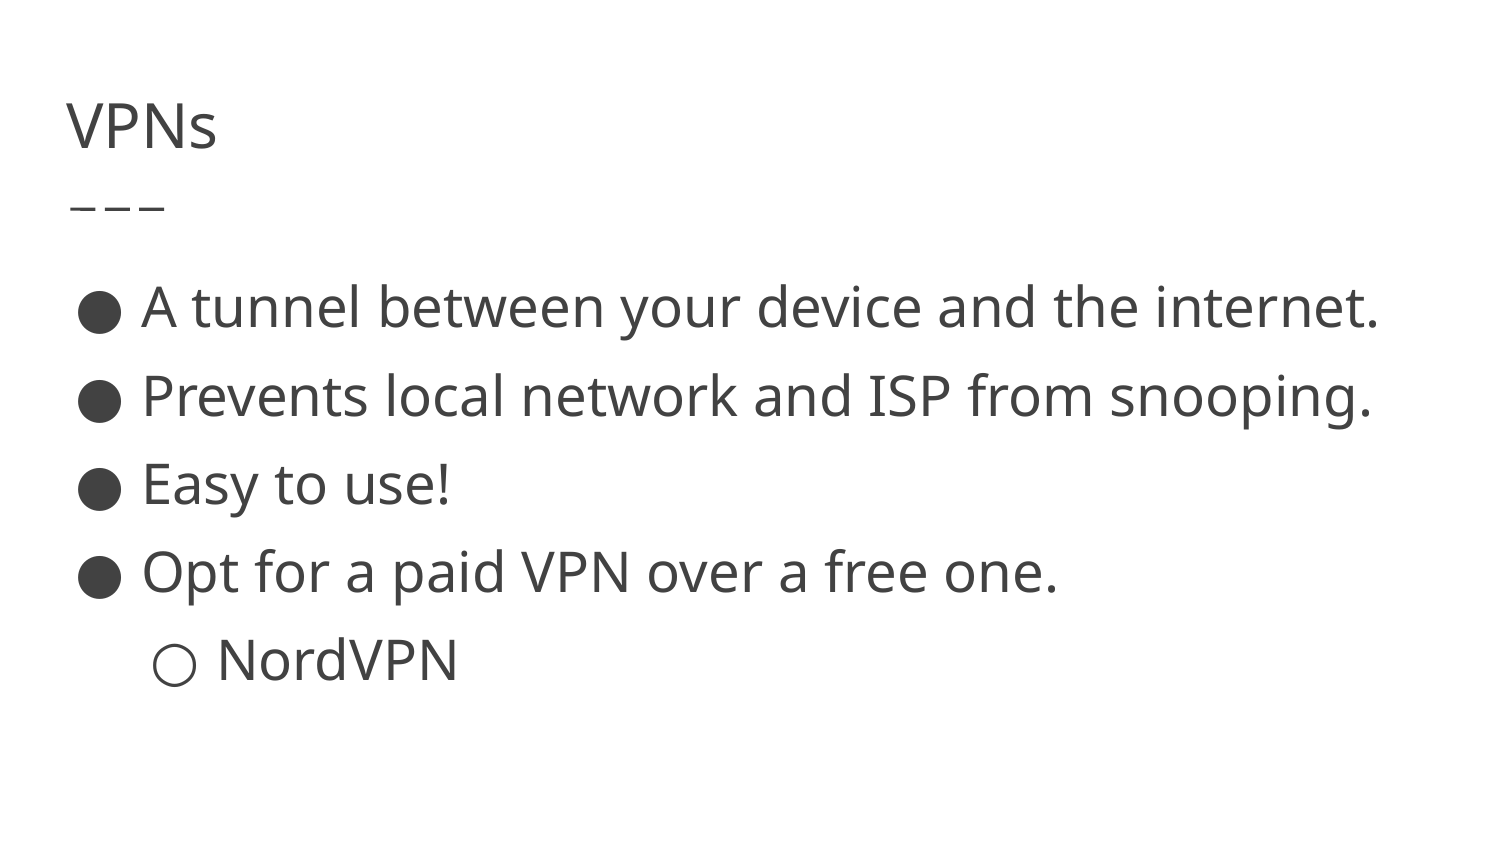

# VPNs
A tunnel between your device and the internet.
Prevents local network and ISP from snooping.
Easy to use!
Opt for a paid VPN over a free one.
NordVPN